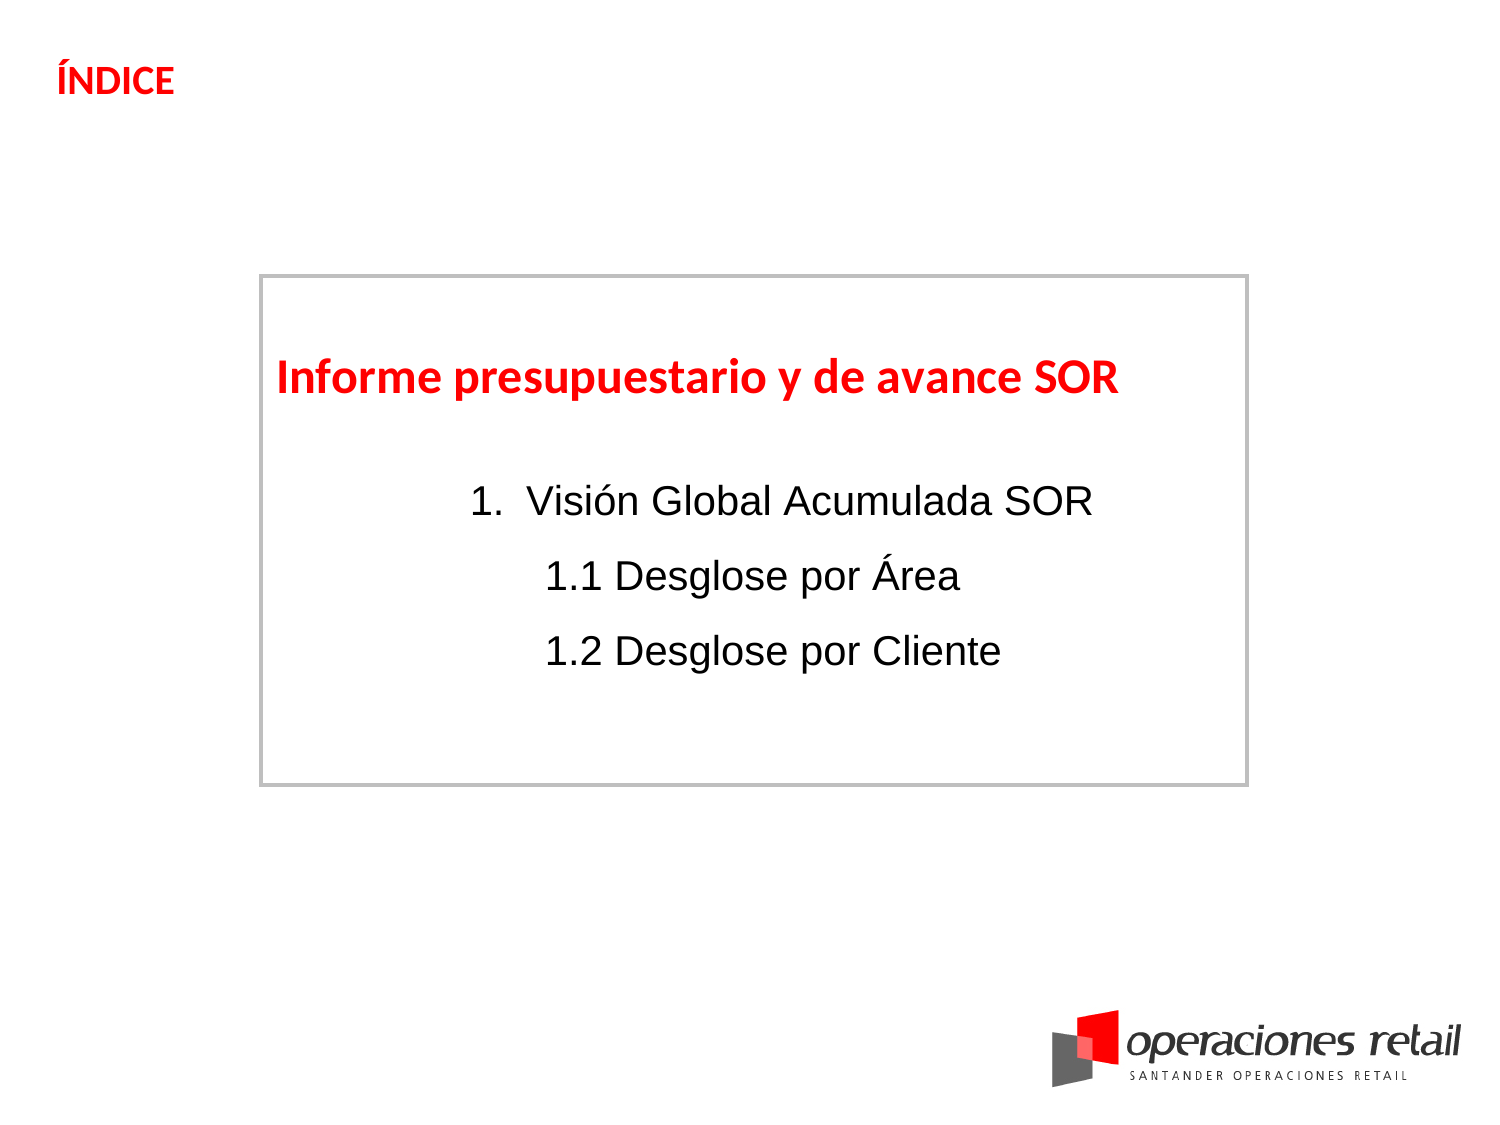

ÍNDICE
Informe presupuestario y de avance SOR
Visión Global Acumulada SOR
1.1 Desglose por Área
1.2 Desglose por Cliente